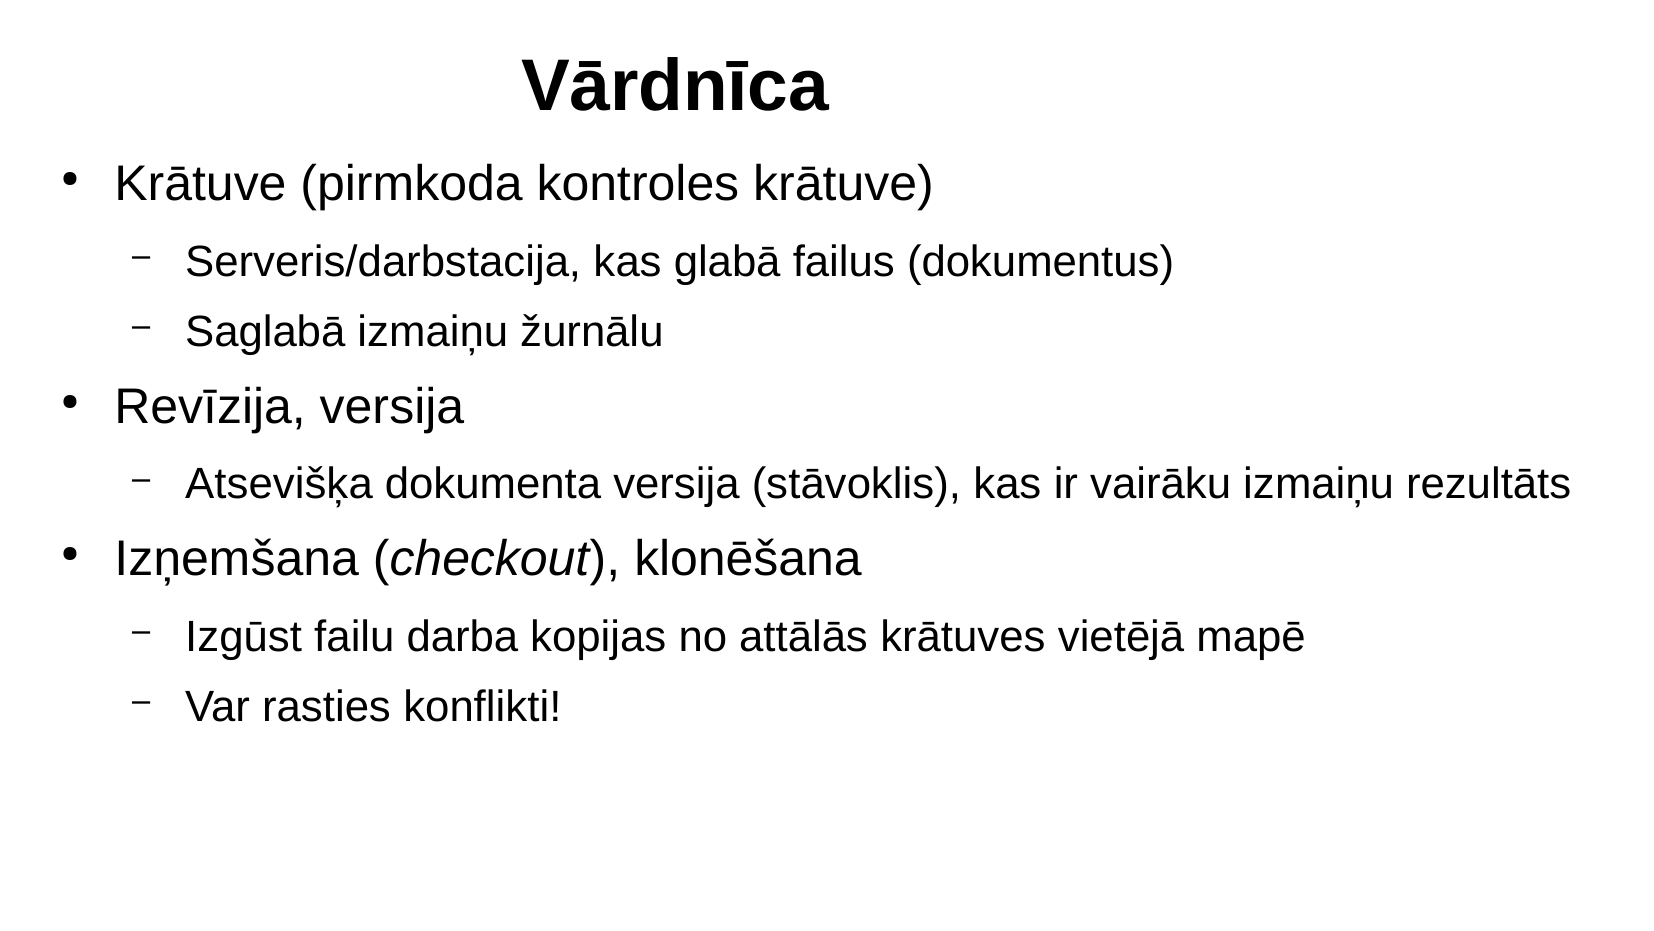

Vārdnīca
# Krātuve (pirmkoda kontroles krātuve)
Serveris/darbstacija, kas glabā failus (dokumentus)
Saglabā izmaiņu žurnālu
Revīzija, versija
Atsevišķa dokumenta versija (stāvoklis), kas ir vairāku izmaiņu rezultāts
Izņemšana (checkout), klonēšana
Izgūst failu darba kopijas no attālās krātuves vietējā mapē
Var rasties konflikti!